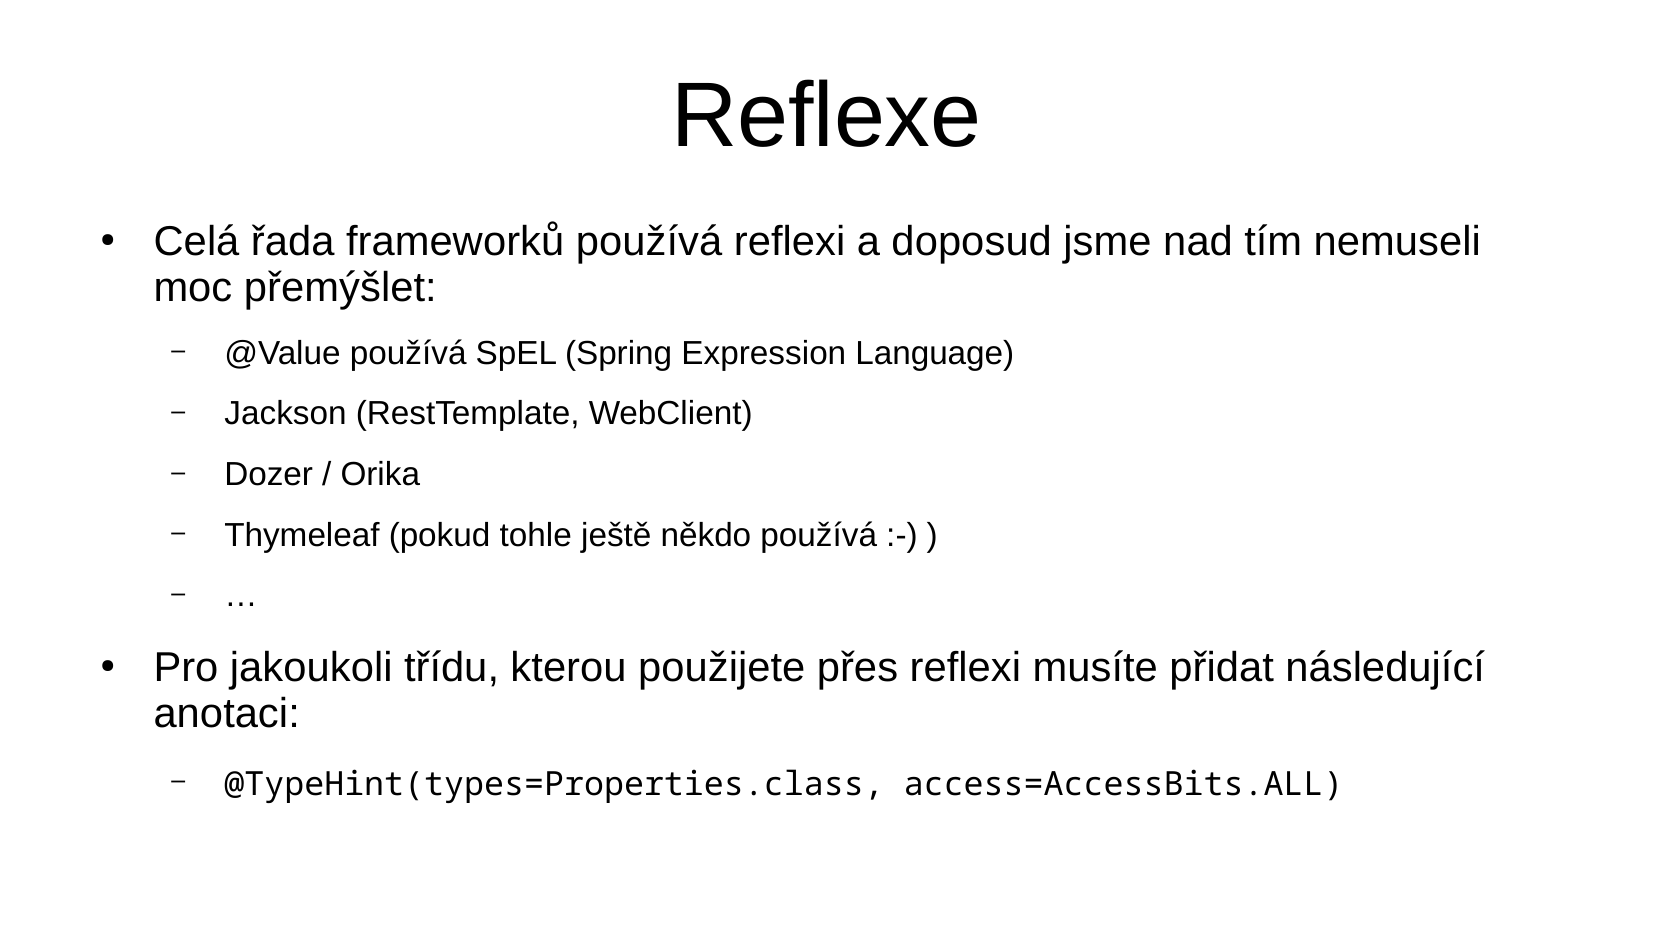

# Reflexe
Celá řada frameworků používá reflexi a doposud jsme nad tím nemuseli moc přemýšlet:
@Value používá SpEL (Spring Expression Language)
Jackson (RestTemplate, WebClient)
Dozer / Orika
Thymeleaf (pokud tohle ještě někdo používá :-) )
…
Pro jakoukoli třídu, kterou použijete přes reflexi musíte přidat následující anotaci:
@TypeHint(types=Properties.class, access=AccessBits.ALL)